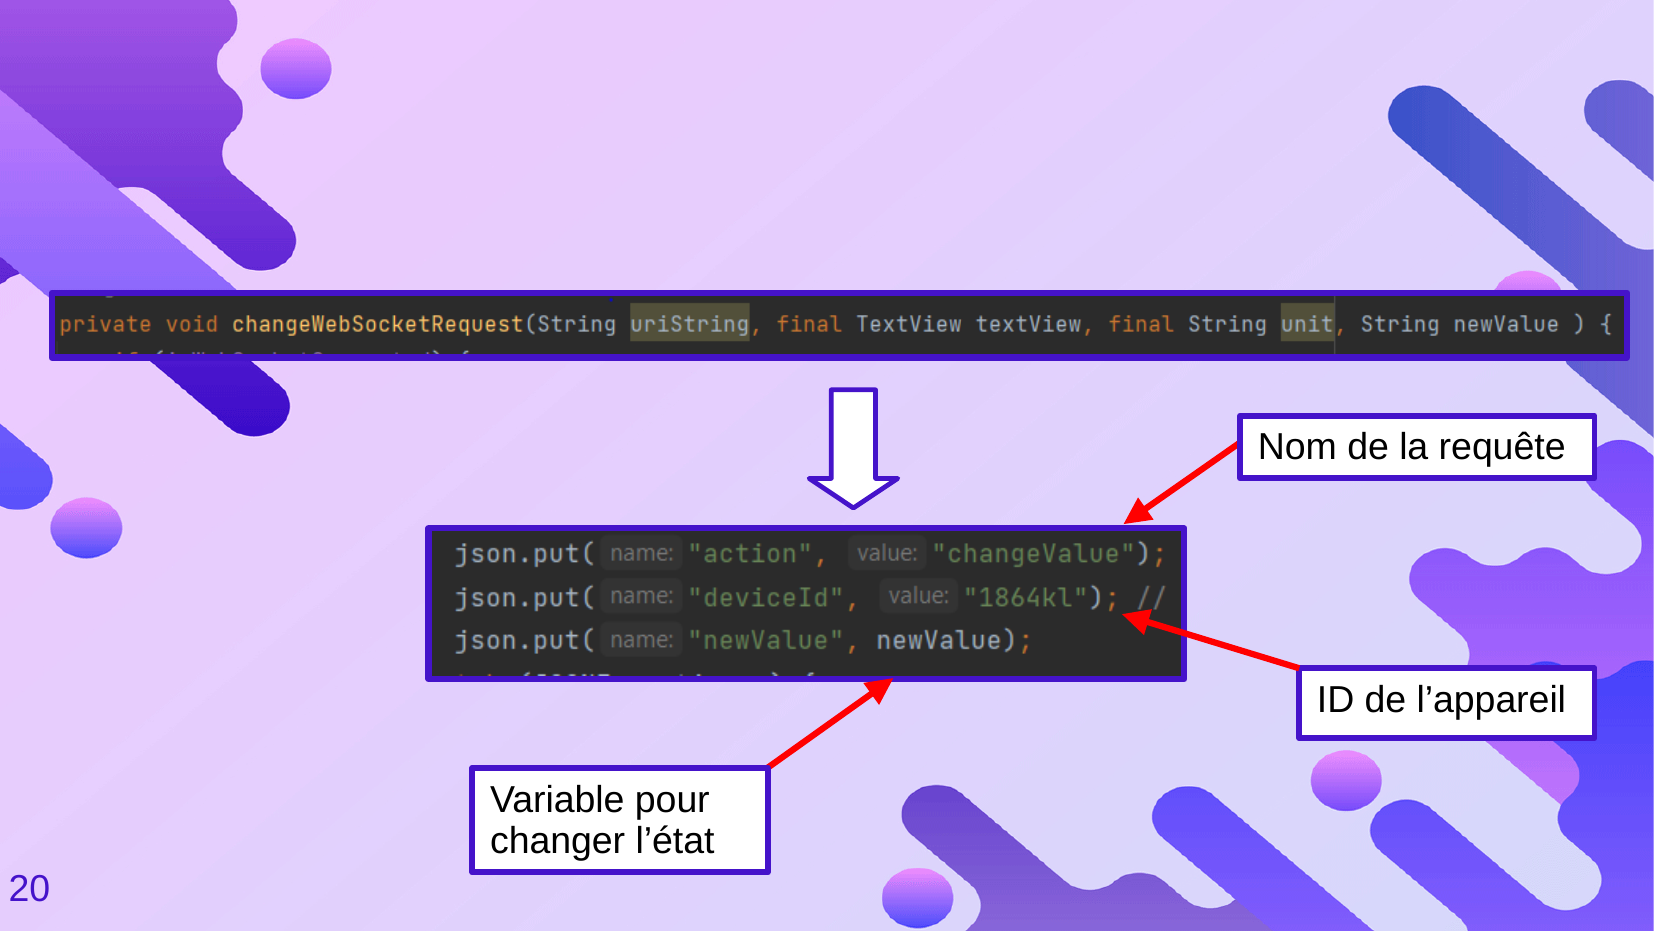

Nom de la requête
ID de l’appareil
Variable pour changer l’état
20